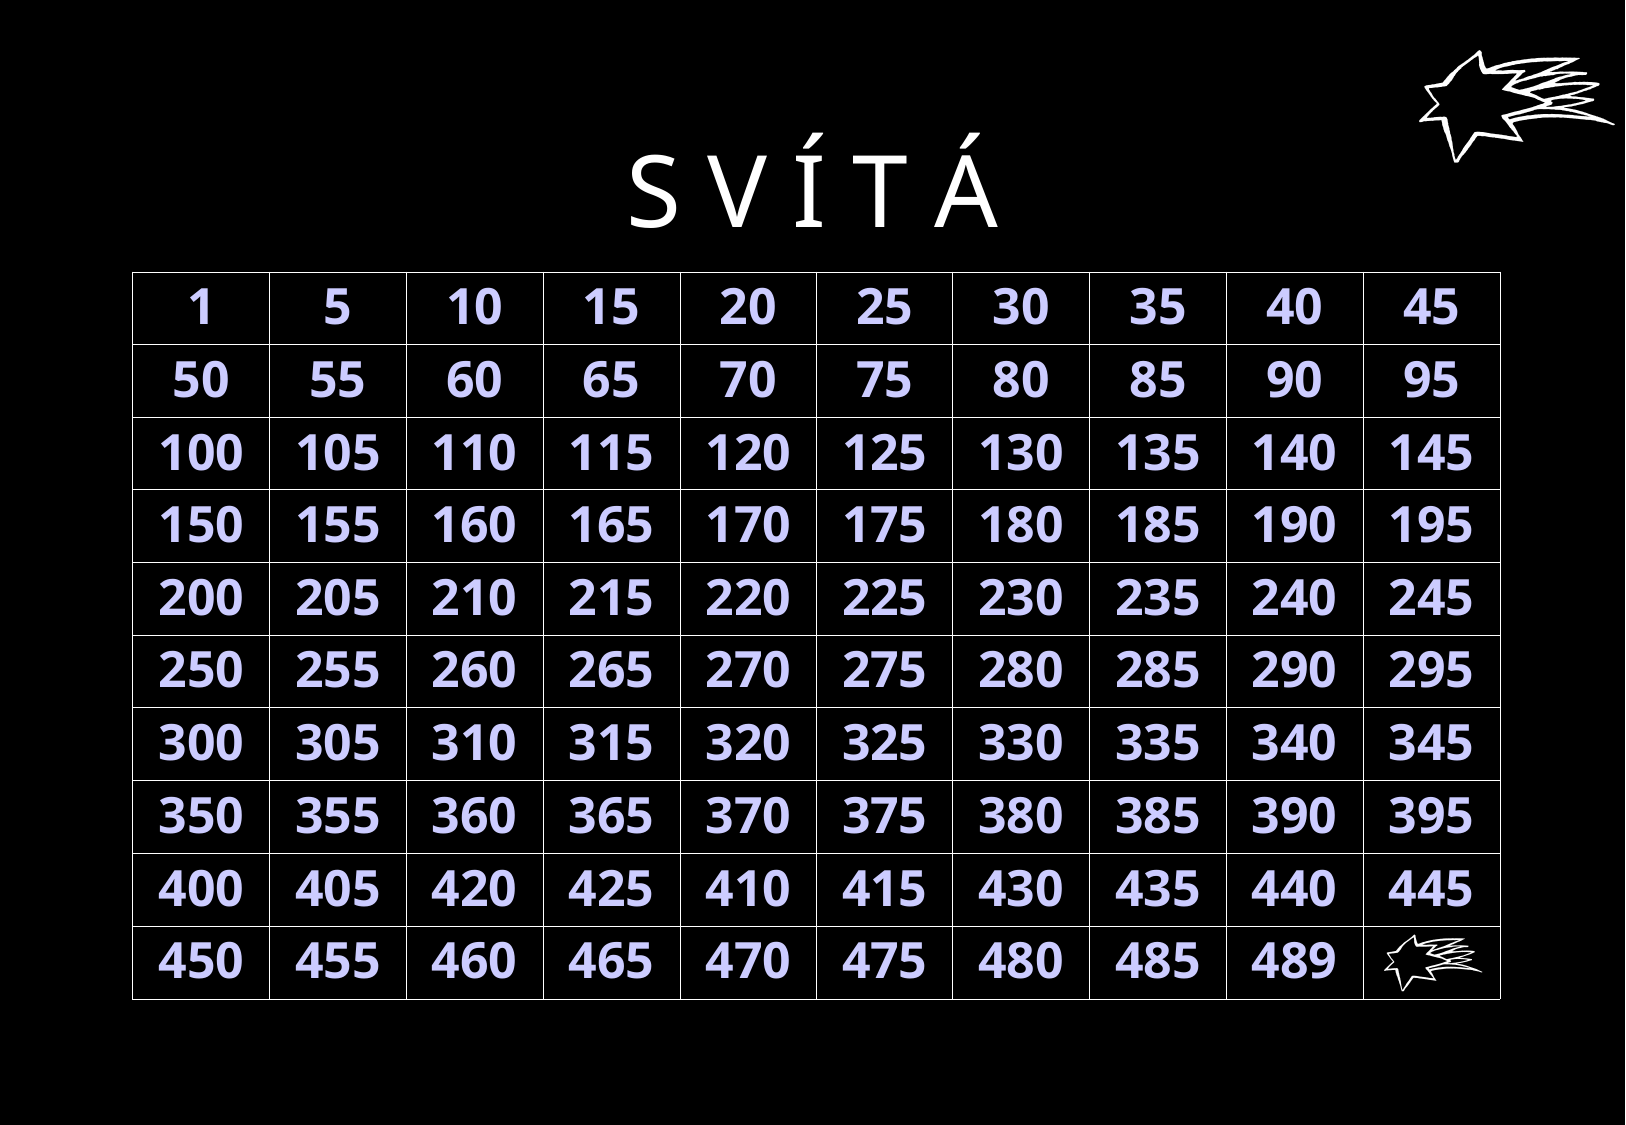

# S V Í T Á
| 1 | 5 | 10 | 15 | 20 | 25 | 30 | 35 | 40 | 45 |
| --- | --- | --- | --- | --- | --- | --- | --- | --- | --- |
| 50 | 55 | 60 | 65 | 70 | 75 | 80 | 85 | 90 | 95 |
| 100 | 105 | 110 | 115 | 120 | 125 | 130 | 135 | 140 | 145 |
| 150 | 155 | 160 | 165 | 170 | 175 | 180 | 185 | 190 | 195 |
| 200 | 205 | 210 | 215 | 220 | 225 | 230 | 235 | 240 | 245 |
| 250 | 255 | 260 | 265 | 270 | 275 | 280 | 285 | 290 | 295 |
| 300 | 305 | 310 | 315 | 320 | 325 | 330 | 335 | 340 | 345 |
| 350 | 355 | 360 | 365 | 370 | 375 | 380 | 385 | 390 | 395 |
| 400 | 405 | 420 | 425 | 410 | 415 | 430 | 435 | 440 | 445 |
| 450 | 455 | 460 | 465 | 470 | 475 | 480 | 485 | 489 | |